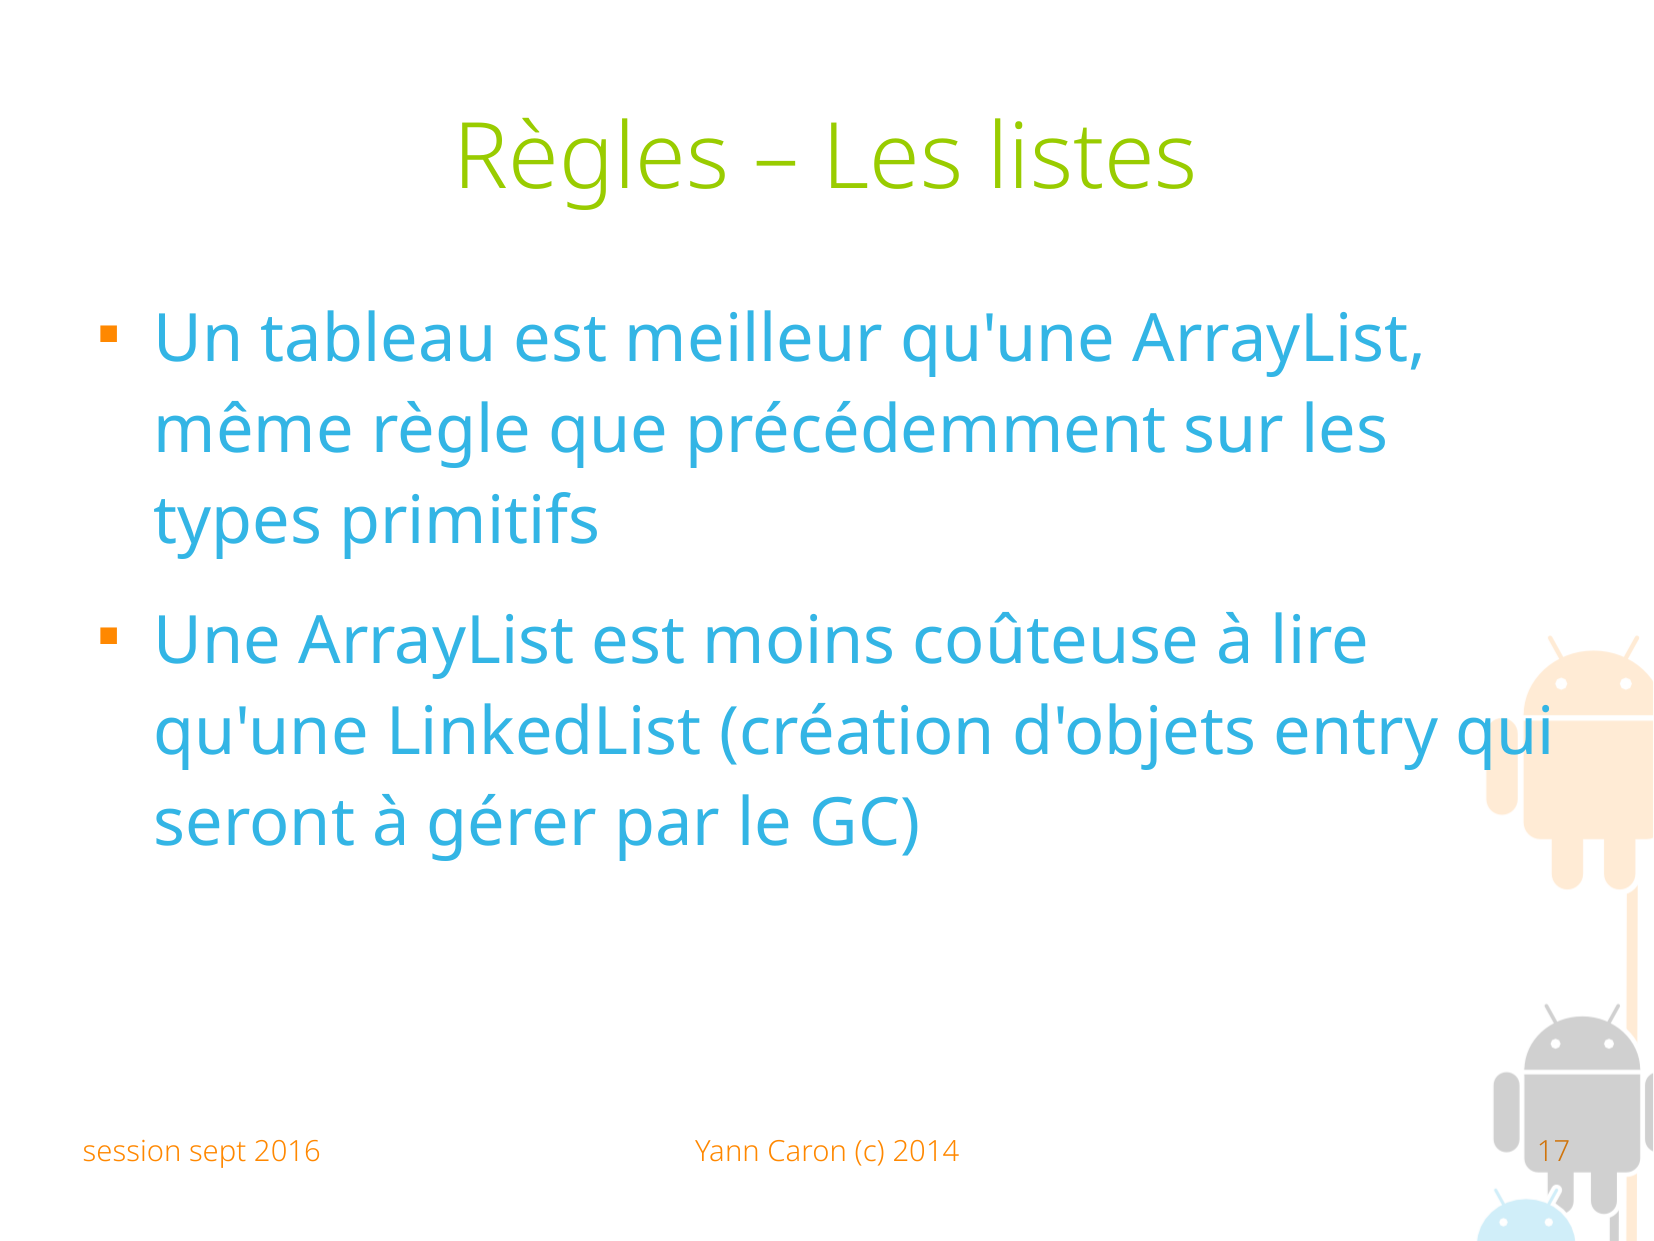

# Règles – Les listes
Un tableau est meilleur qu'une ArrayList, même règle que précédemment sur les types primitifs
Une ArrayList est moins coûteuse à lire qu'une LinkedList (création d'objets entry qui seront à gérer par le GC)
session sept 2016
Yann Caron (c) 2014
17